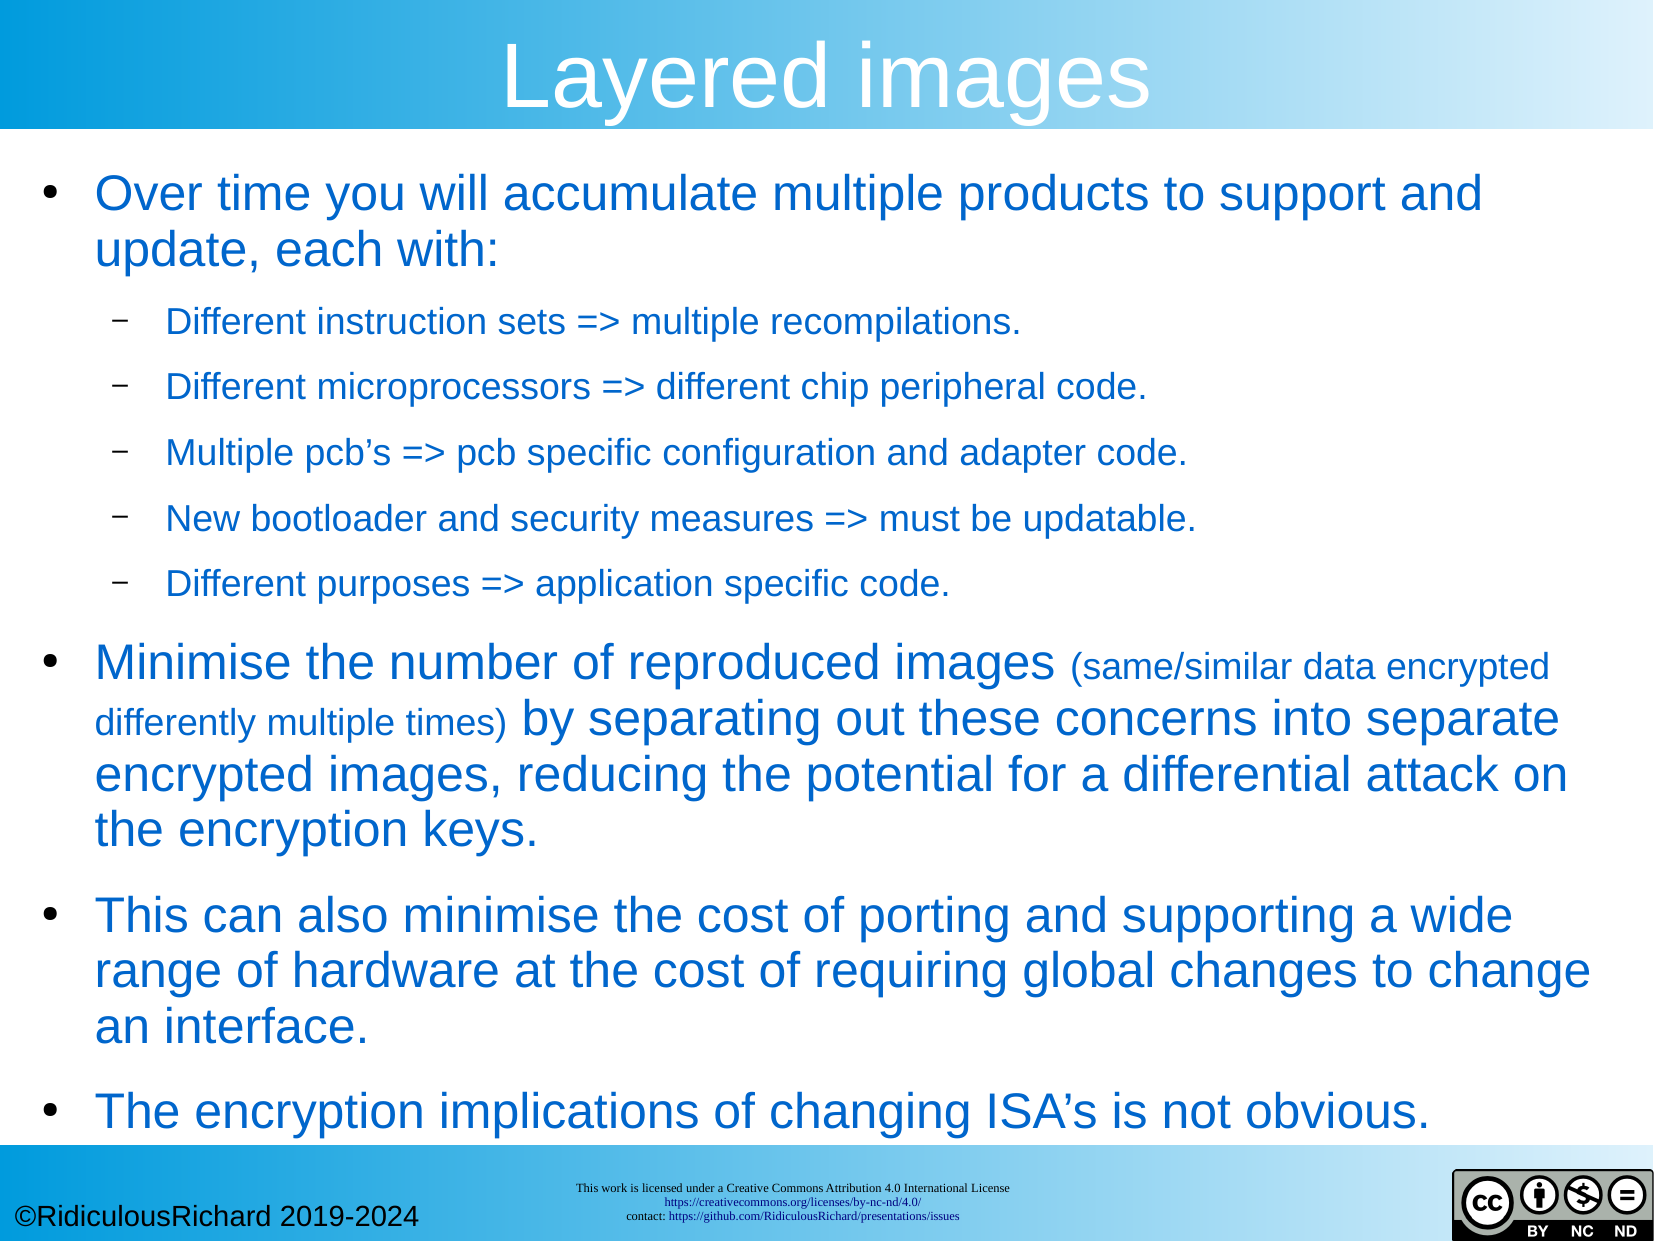

# Layered images
Over time you will accumulate multiple products to support and update, each with:
Different instruction sets => multiple recompilations.
Different microprocessors => different chip peripheral code.
Multiple pcb’s => pcb specific configuration and adapter code.
New bootloader and security measures => must be updatable.
Different purposes => application specific code.
Minimise the number of reproduced images (same/similar data encrypted differently multiple times) by separating out these concerns into separate encrypted images, reducing the potential for a differential attack on the encryption keys.
This can also minimise the cost of porting and supporting a wide range of hardware at the cost of requiring global changes to change an interface.
The encryption implications of changing ISA’s is not obvious.